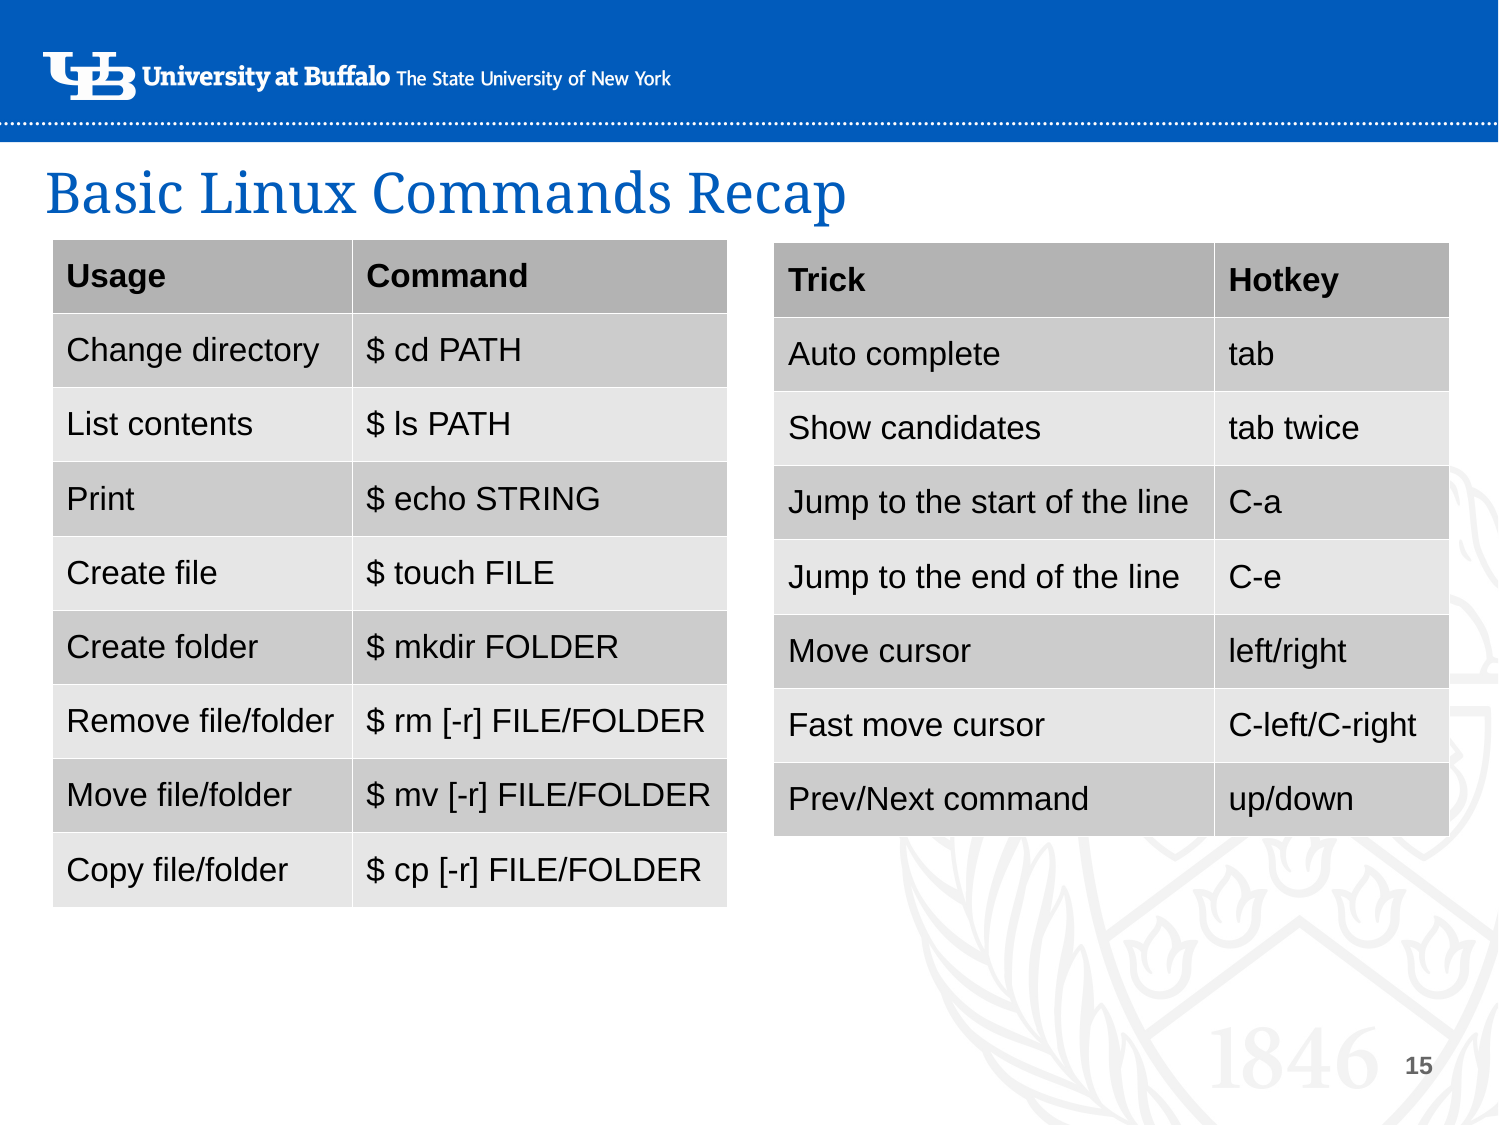

# Basic Linux Commands Recap
| Usage | Command |
| --- | --- |
| Change directory | $ cd PATH |
| List contents | $ ls PATH |
| Print | $ echo STRING |
| Create file | $ touch FILE |
| Create folder | $ mkdir FOLDER |
| Remove file/folder | $ rm [-r] FILE/FOLDER |
| Move file/folder | $ mv [-r] FILE/FOLDER |
| Copy file/folder | $ cp [-r] FILE/FOLDER |
| Trick | Hotkey |
| --- | --- |
| Auto complete | tab |
| Show candidates | tab twice |
| Jump to the start of the line | C-a |
| Jump to the end of the line | C-e |
| Move cursor | left/right |
| Fast move cursor | C-left/C-right |
| Prev/Next command | up/down |